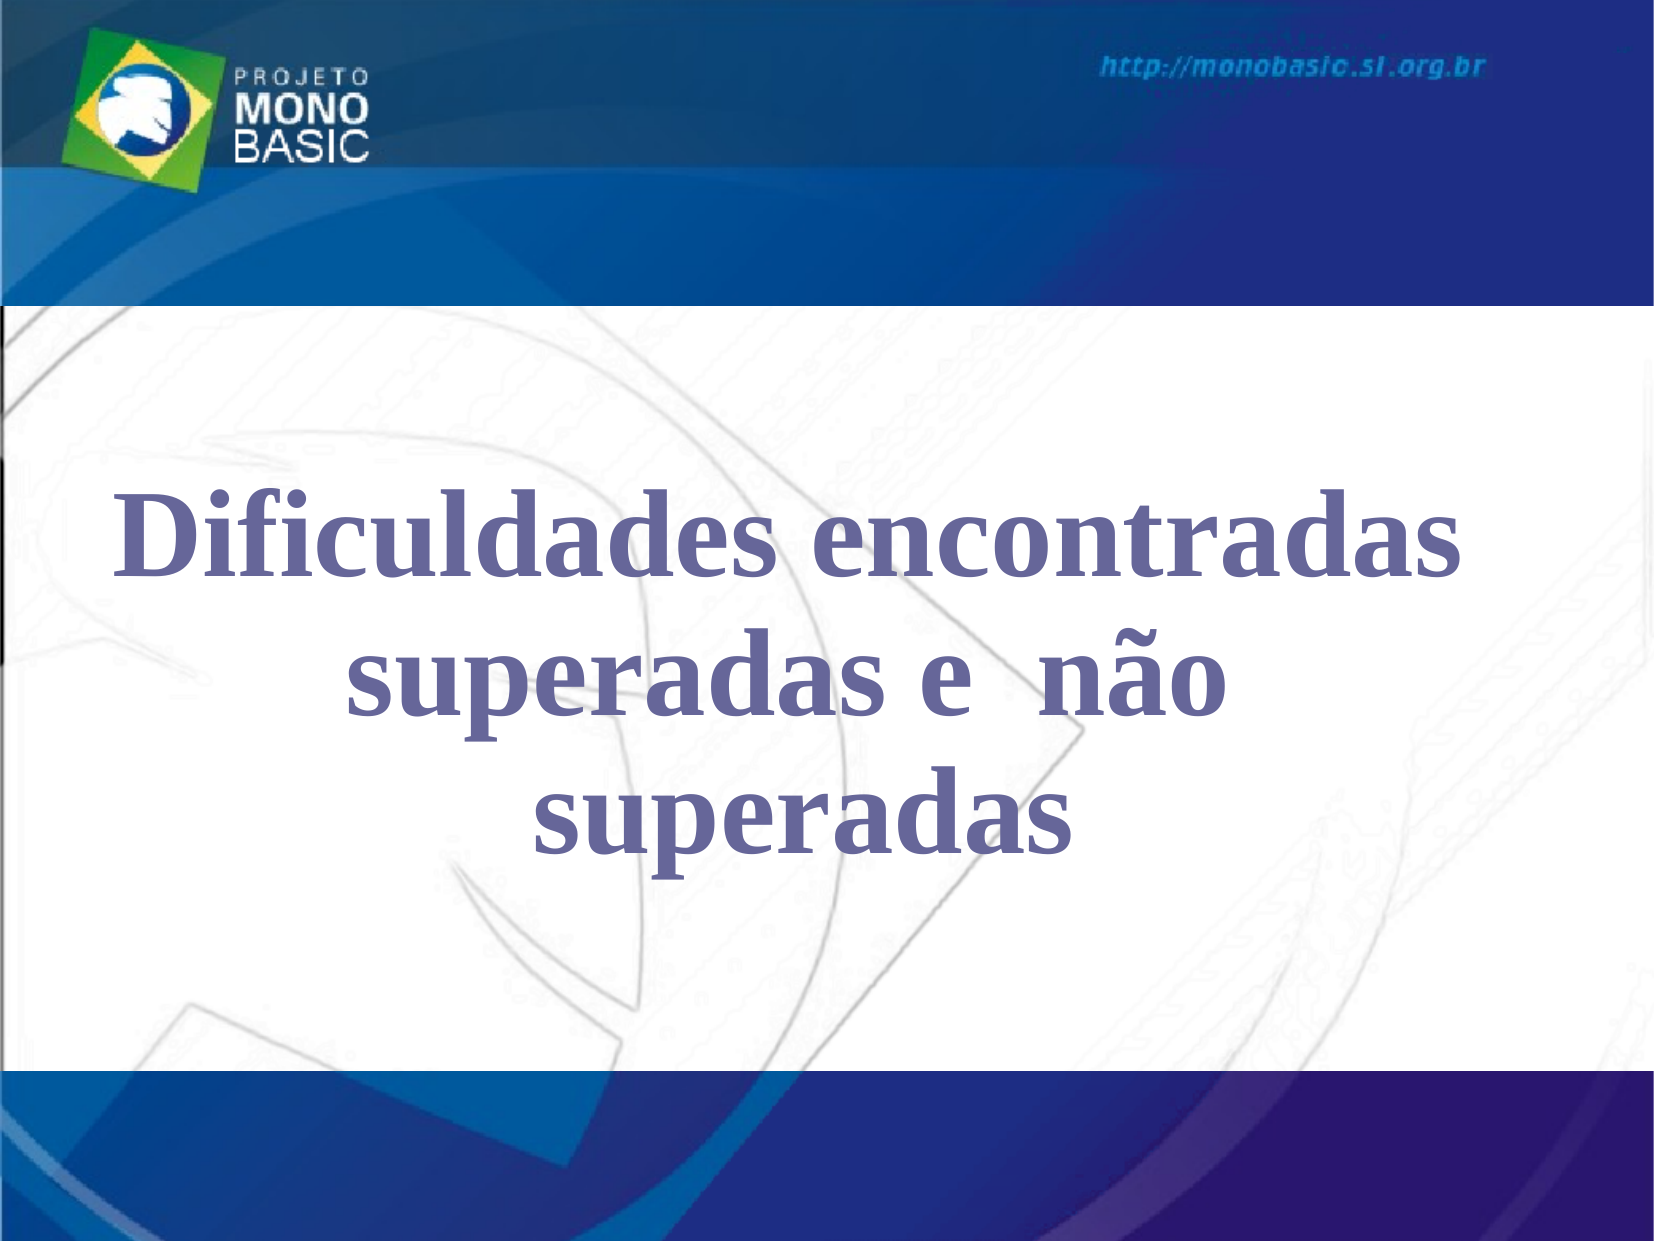

# Dificuldades encontradas superadas e não superadas